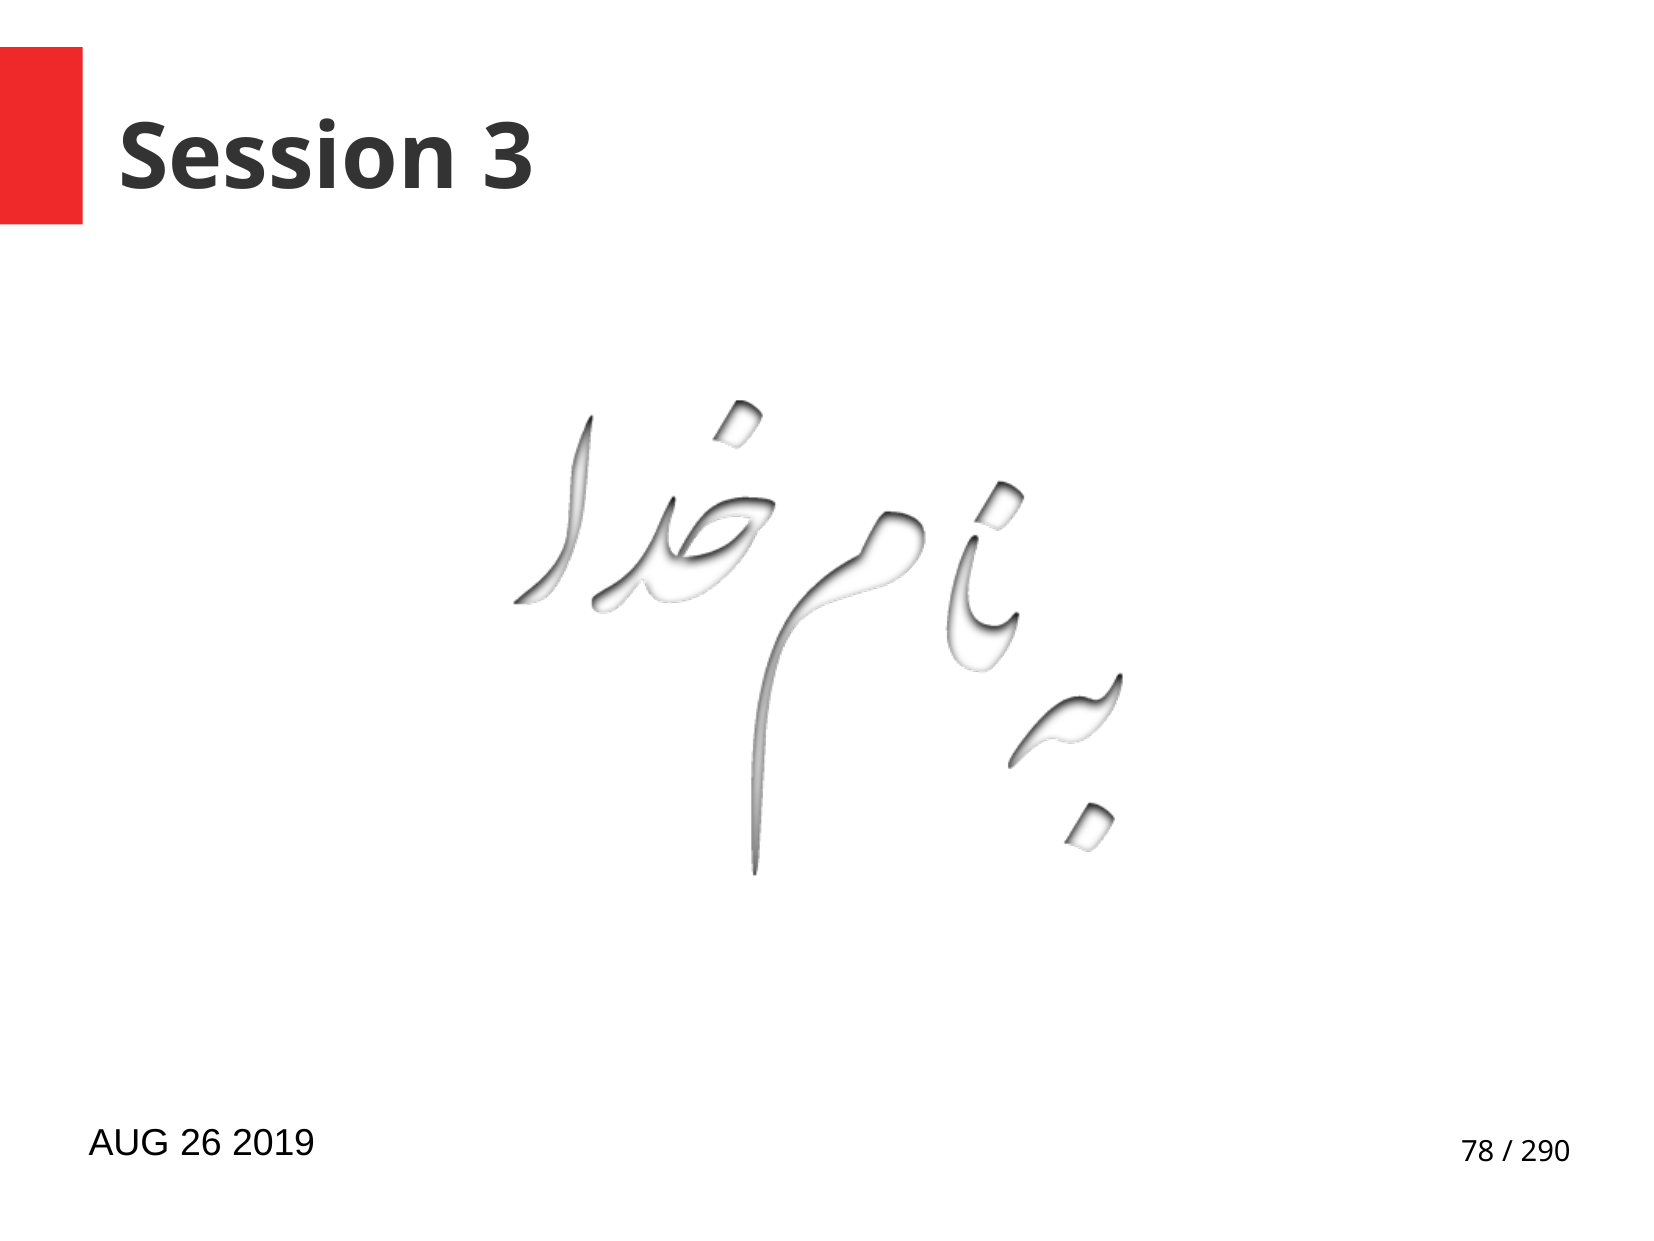

# Session 3
AUG 26 2019
78